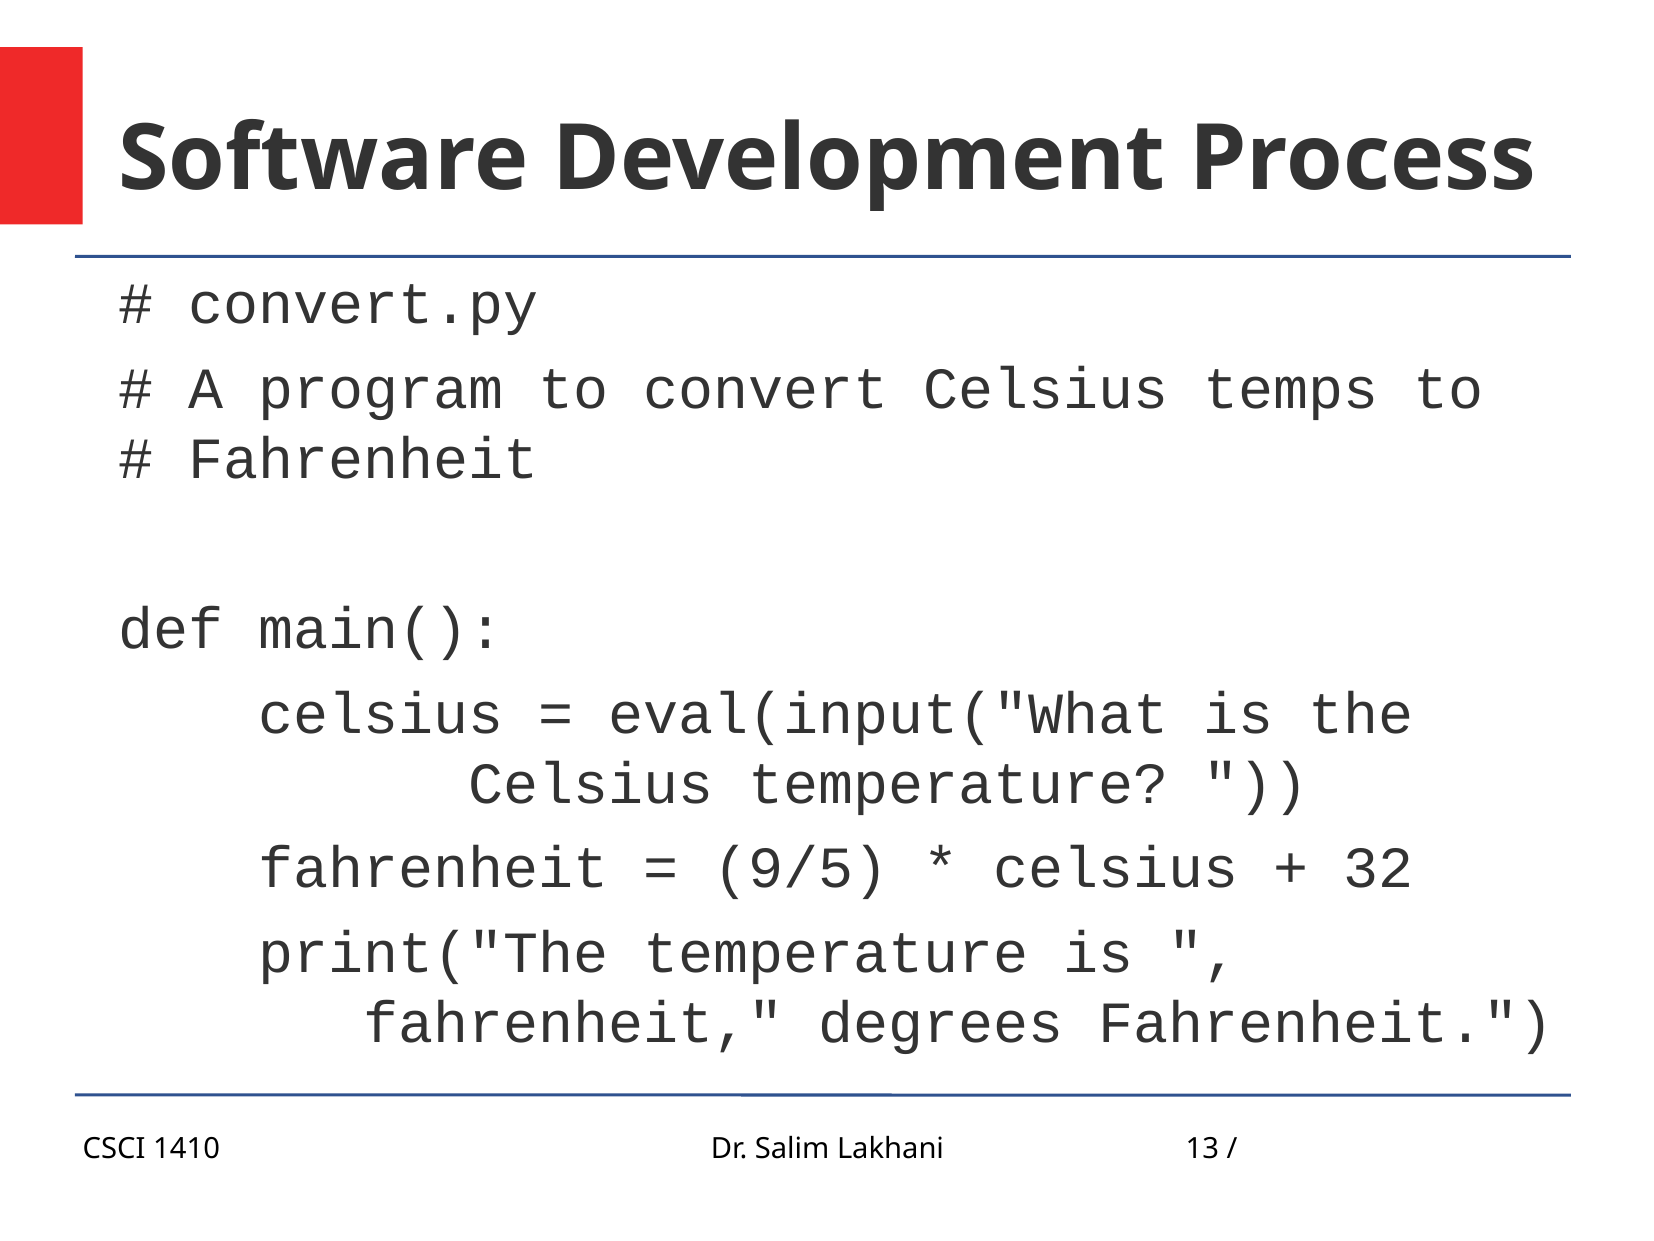

# Software Development Process
# convert.py
# A program to convert Celsius temps to # Fahrenheit
def main():
 celsius = eval(input("What is the
 Celsius temperature? "))
 fahrenheit = (9/5) * celsius + 32
 print("The temperature is ",
 fahrenheit," degrees Fahrenheit.")
CSCI 1410
Dr. Salim Lakhani